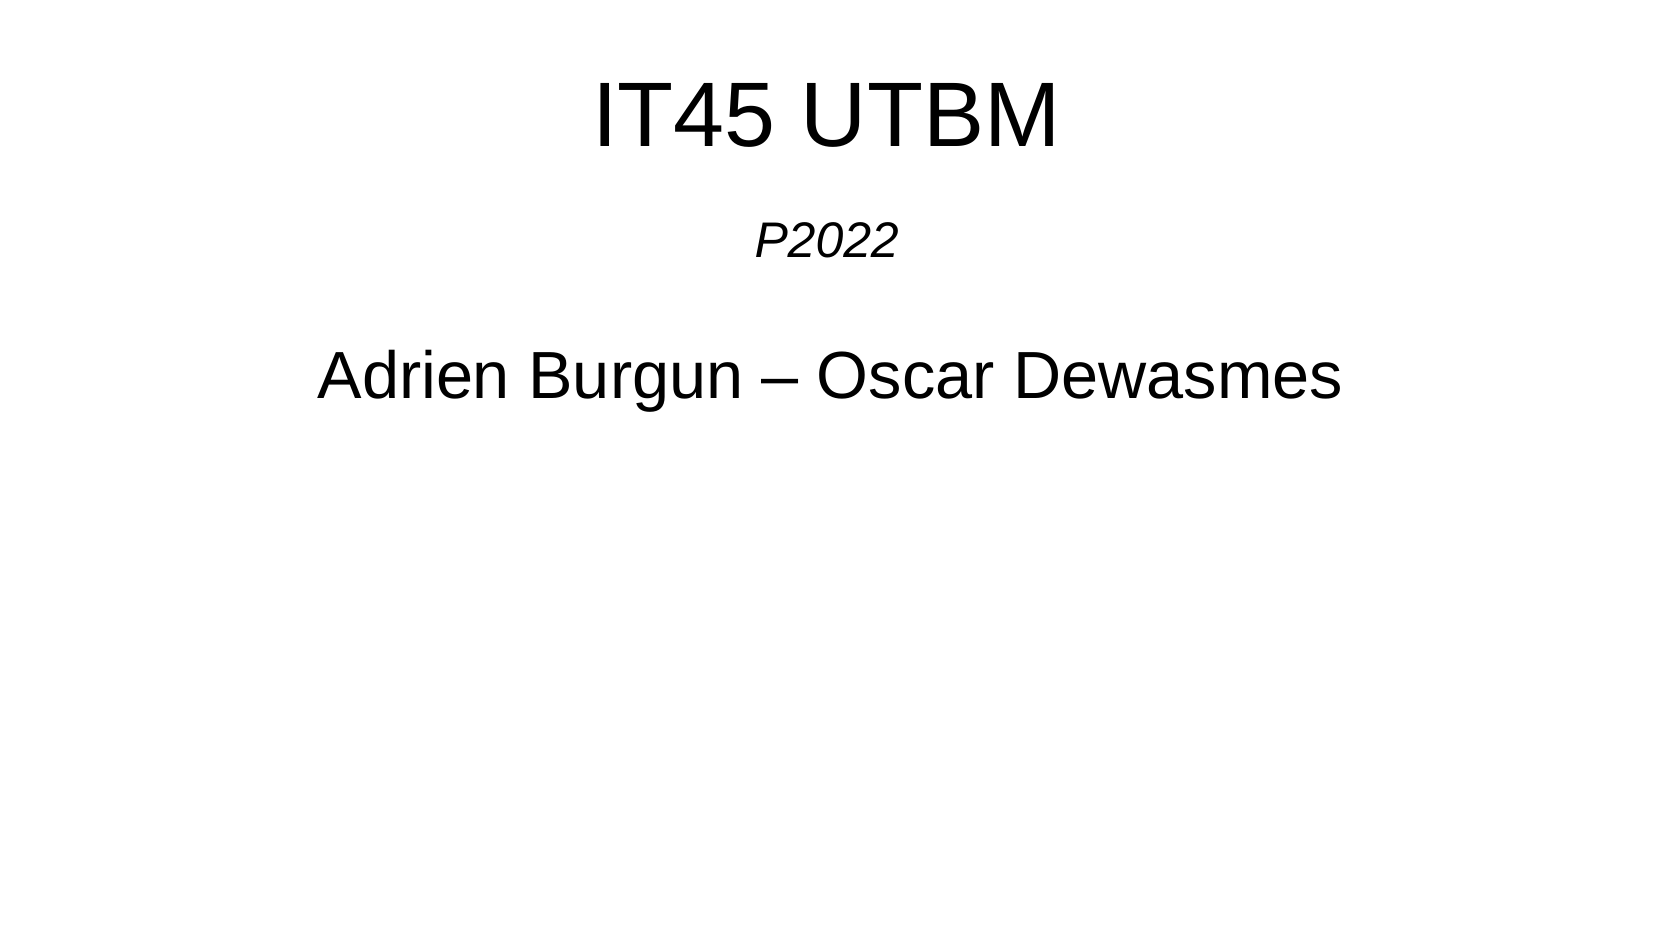

# IT45 UTBM
P2022
Adrien Burgun – Oscar Dewasmes